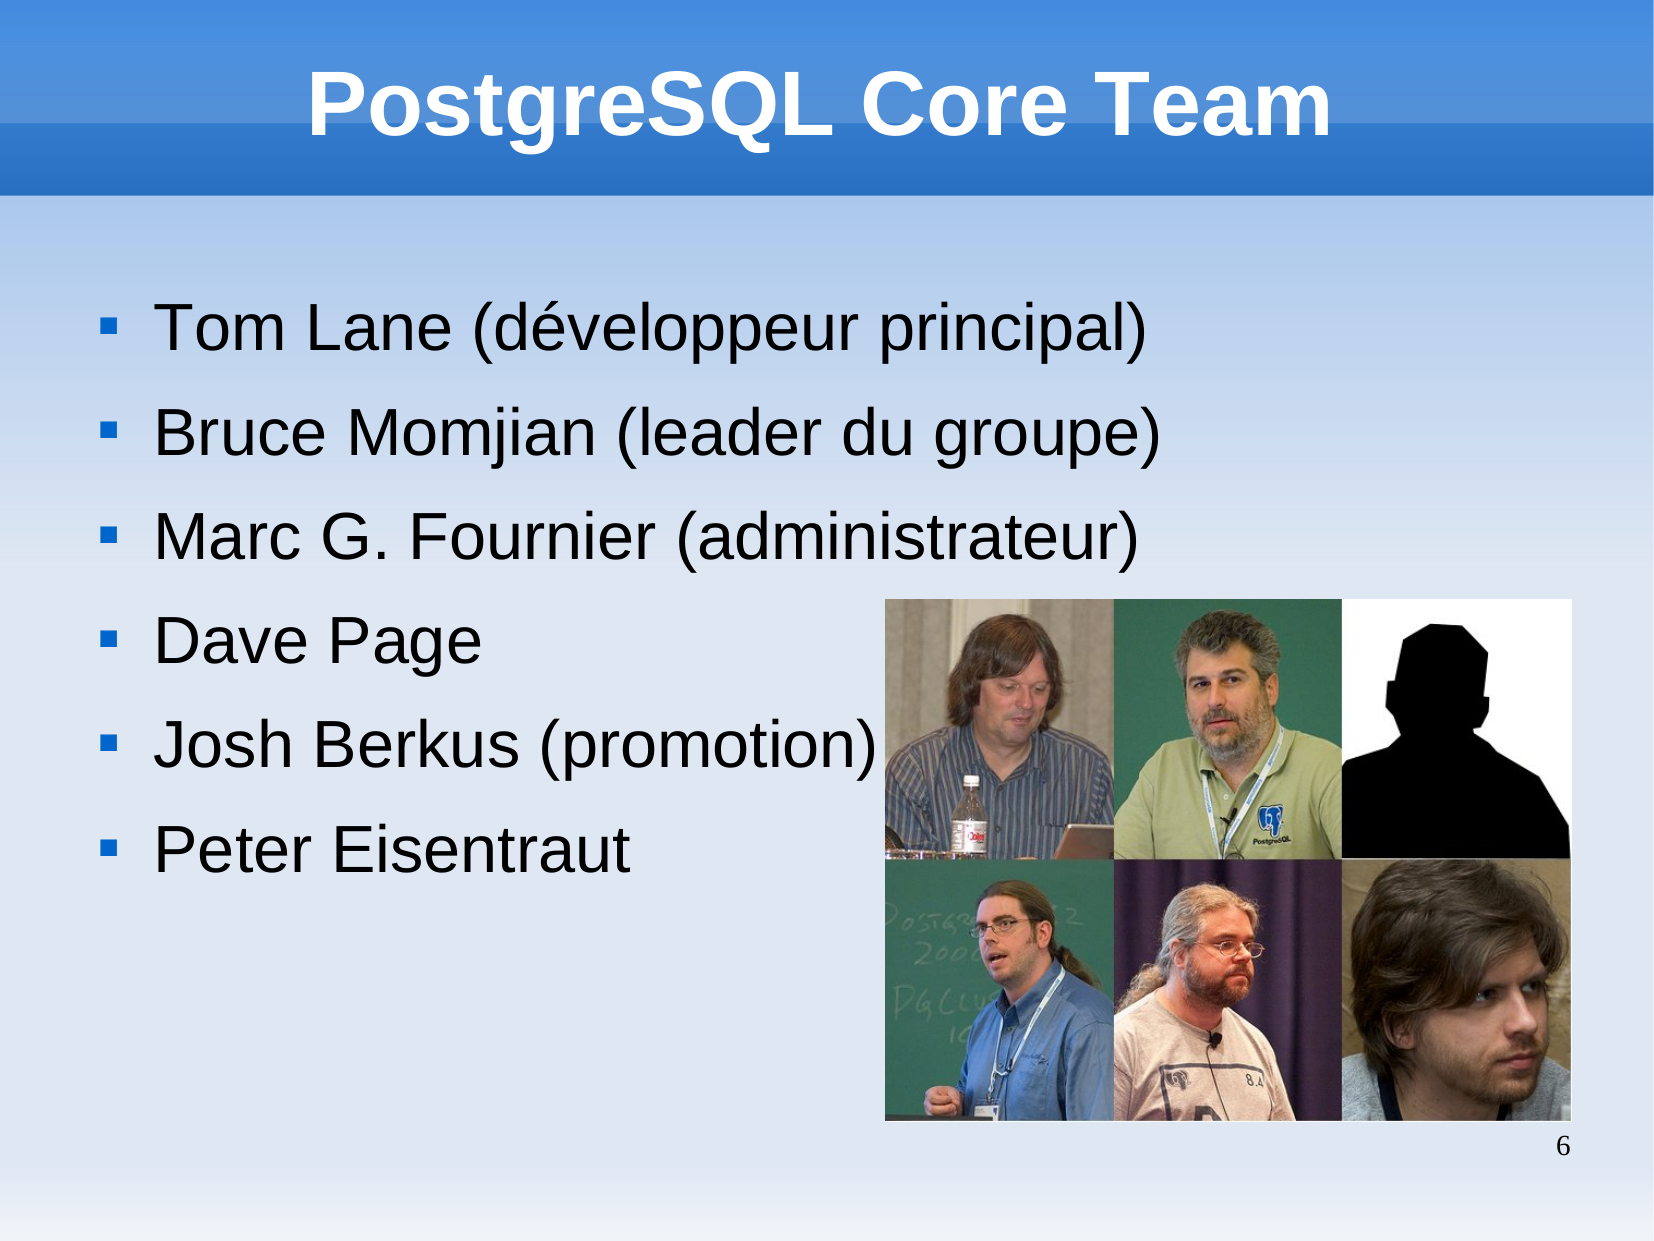

# PostgreSQL Core Team
Tom Lane (développeur principal)
Bruce Momjian (leader du groupe)
Marc G. Fournier (administrateur)
Dave Page
Josh Berkus (promotion)
Peter Eisentraut
6